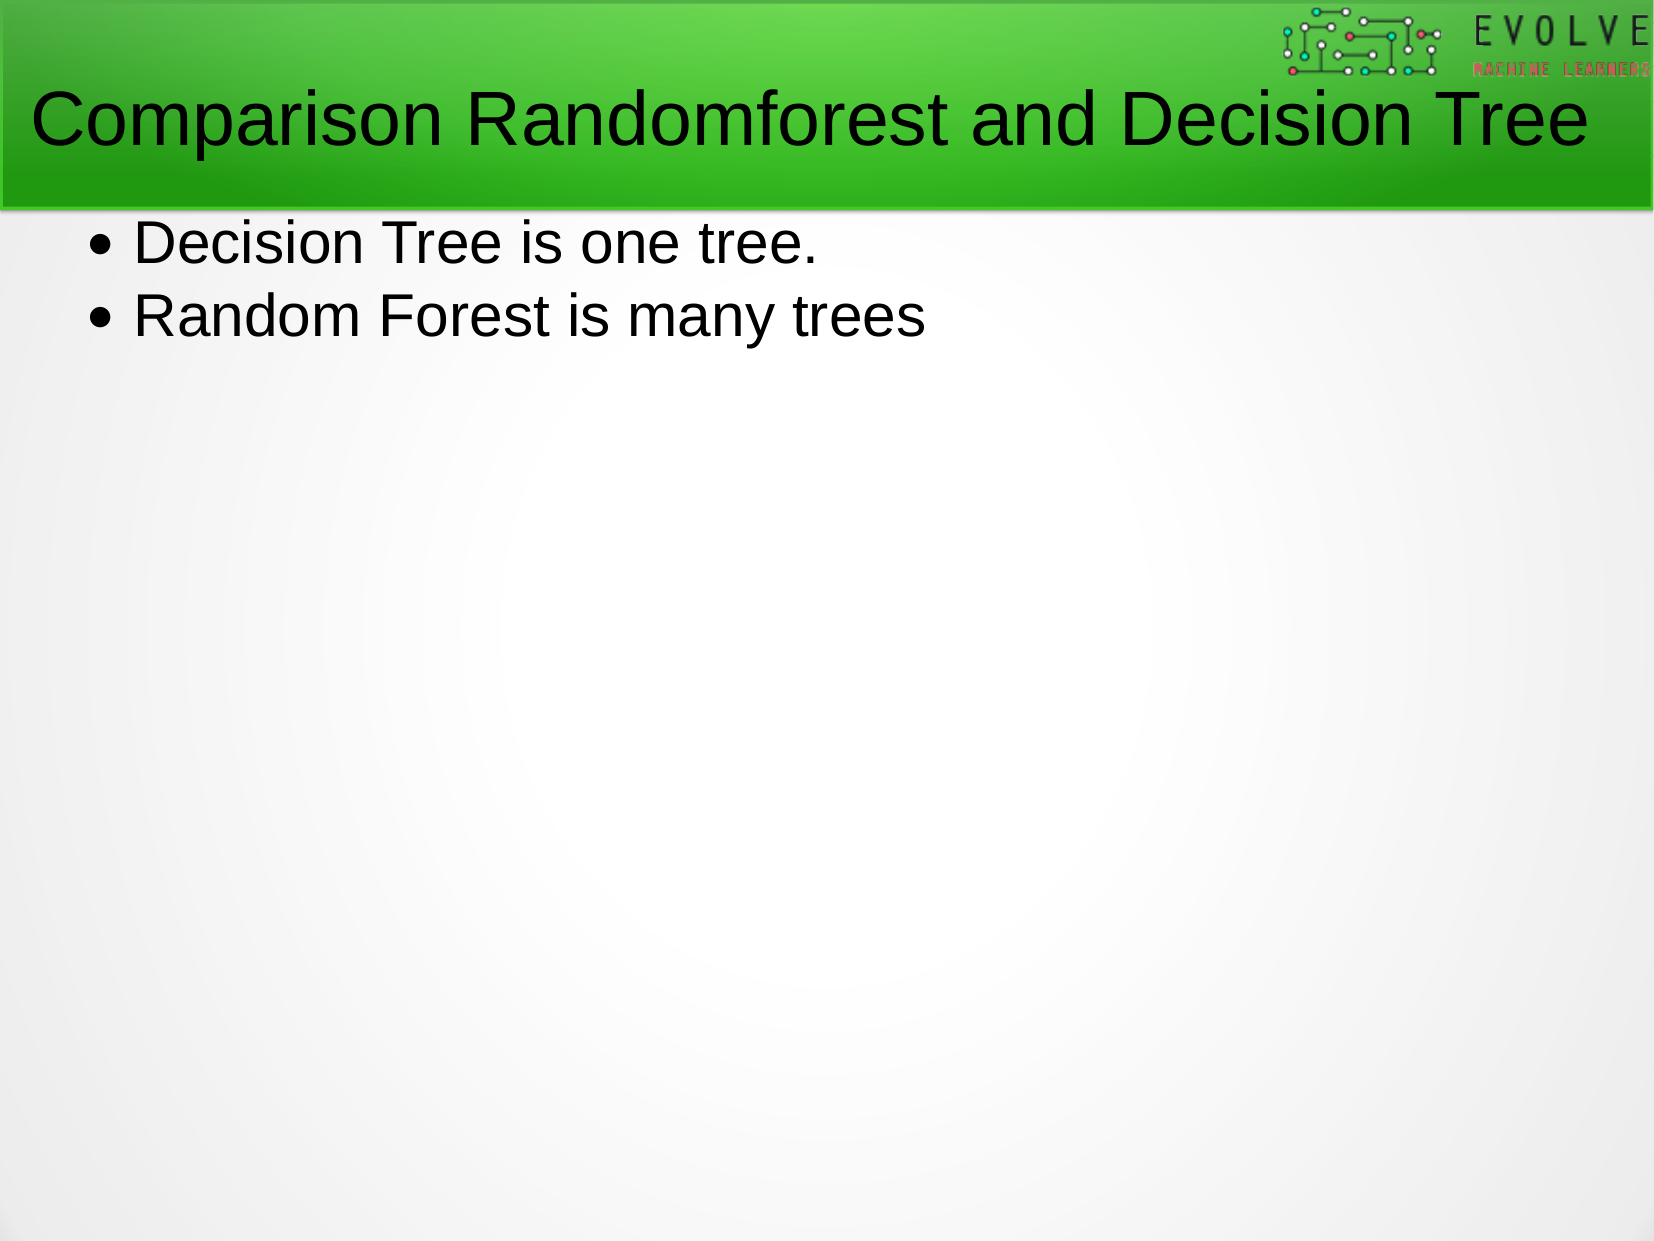

Comparison Randomforest and Decision Tree
Decision Tree is one tree.
Random Forest is many trees